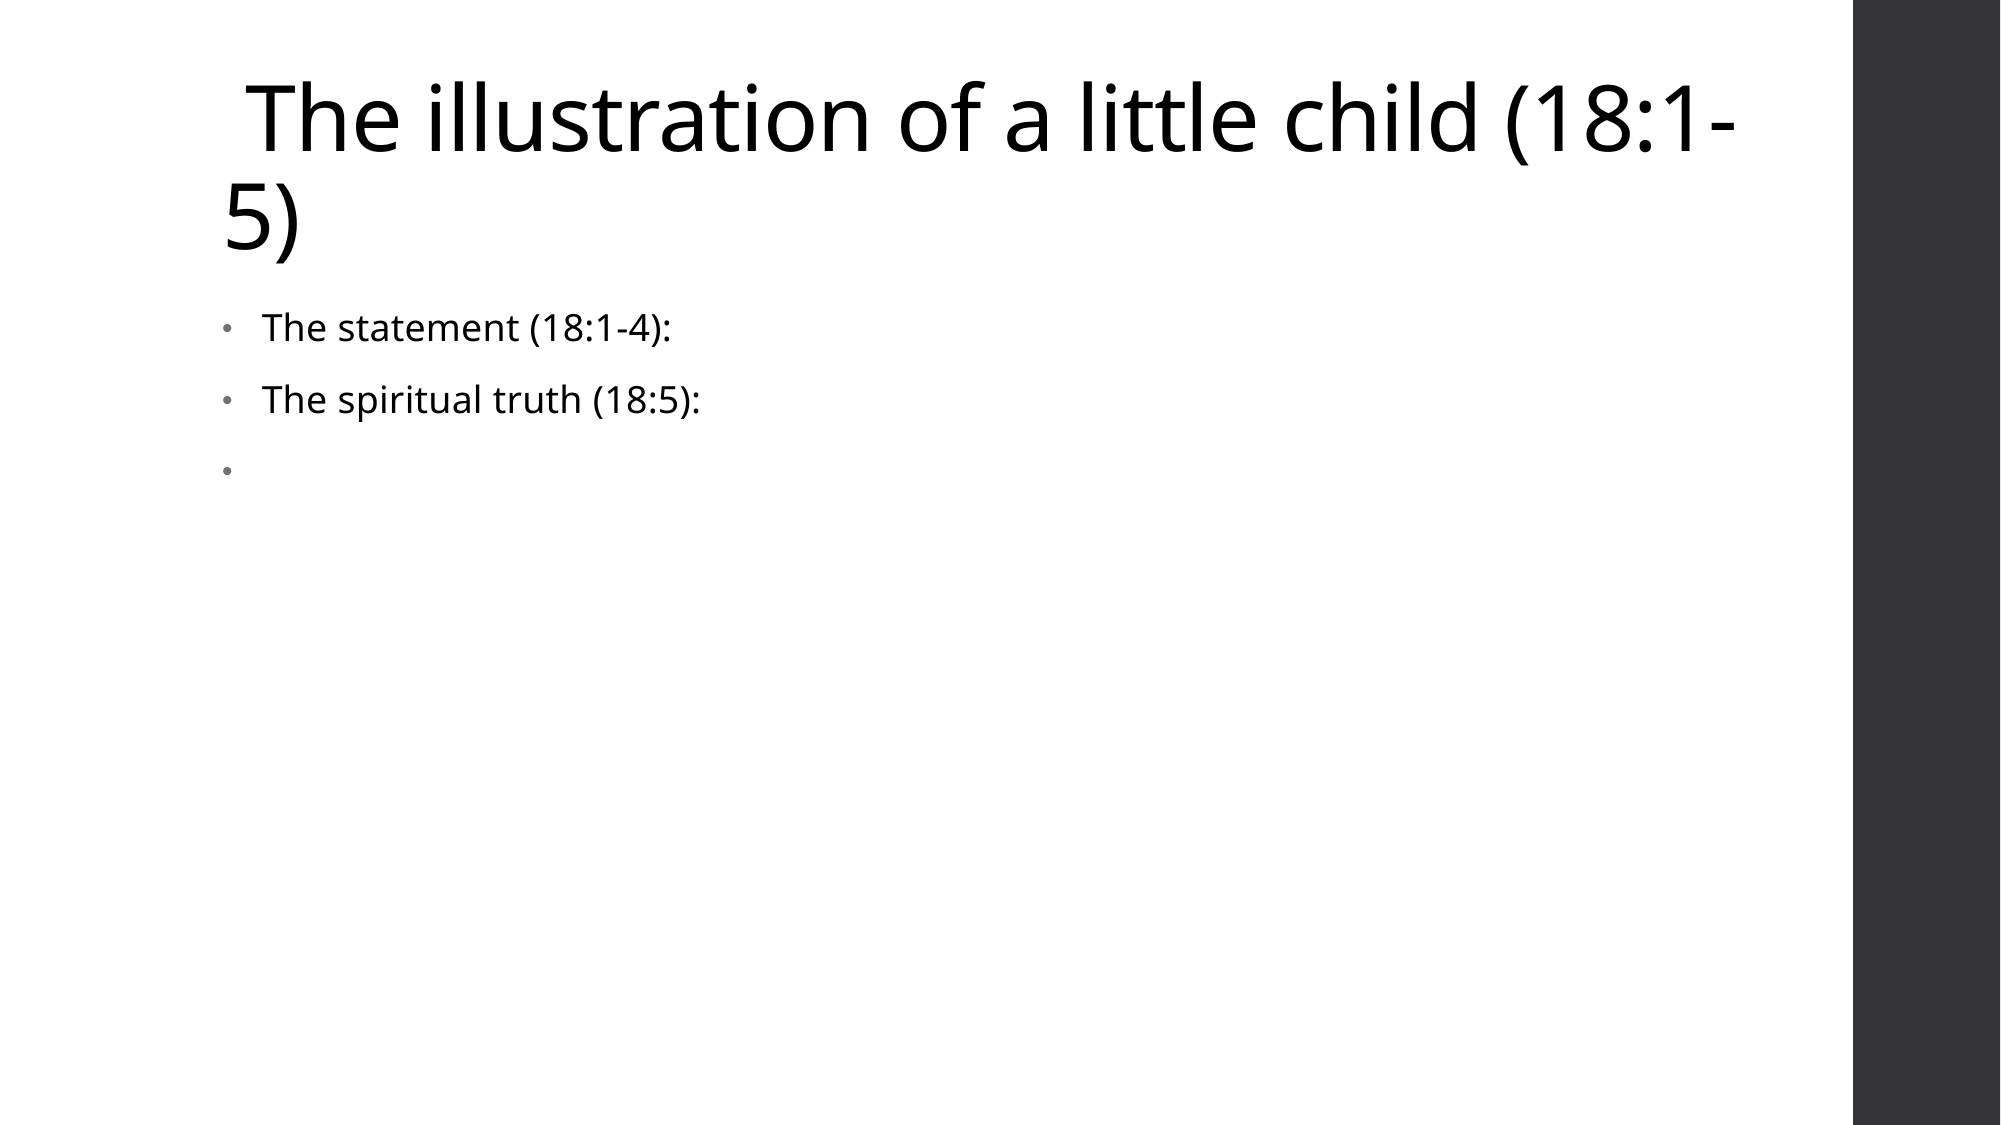

# The illustration of a little child (18:1-5)
 The statement (18:1-4):
 The spiritual truth (18:5):